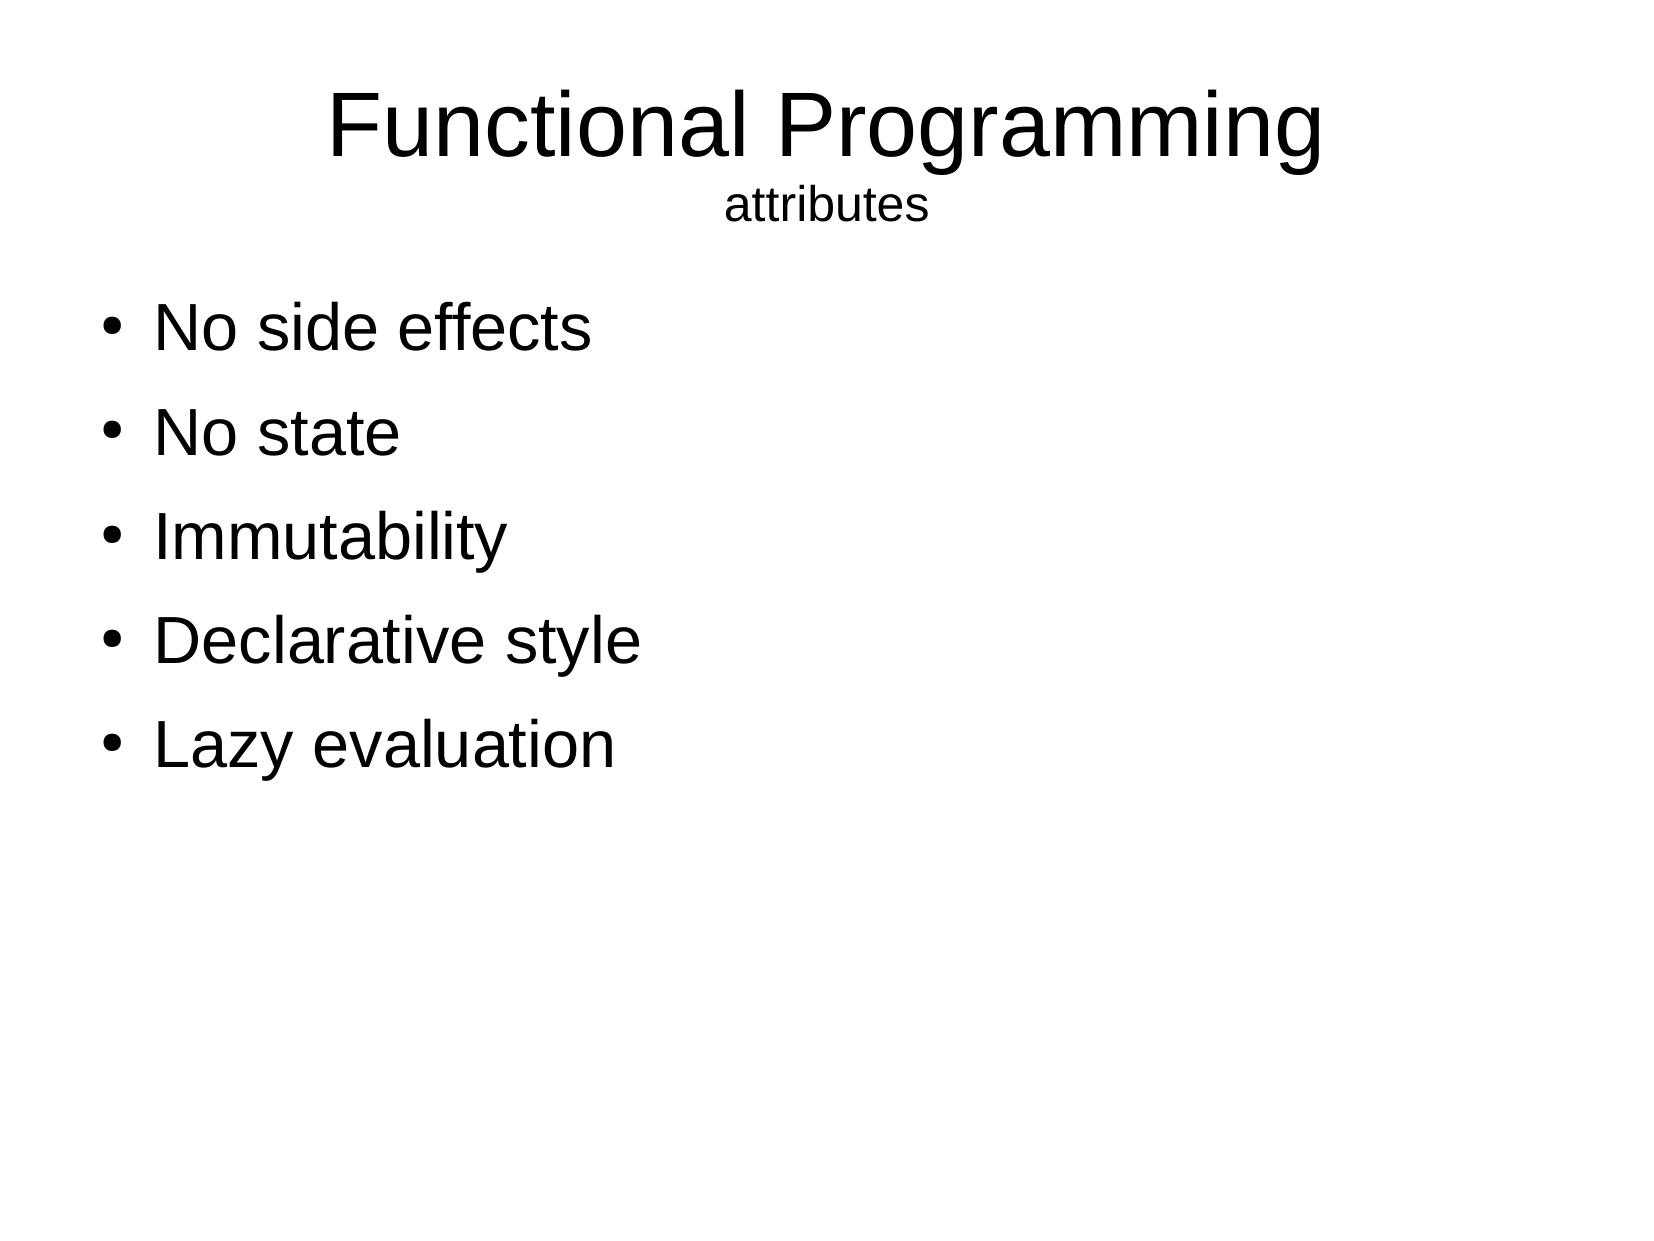

# Functional Programming attributes
No side effects
No state
Immutability
Declarative style
Lazy evaluation